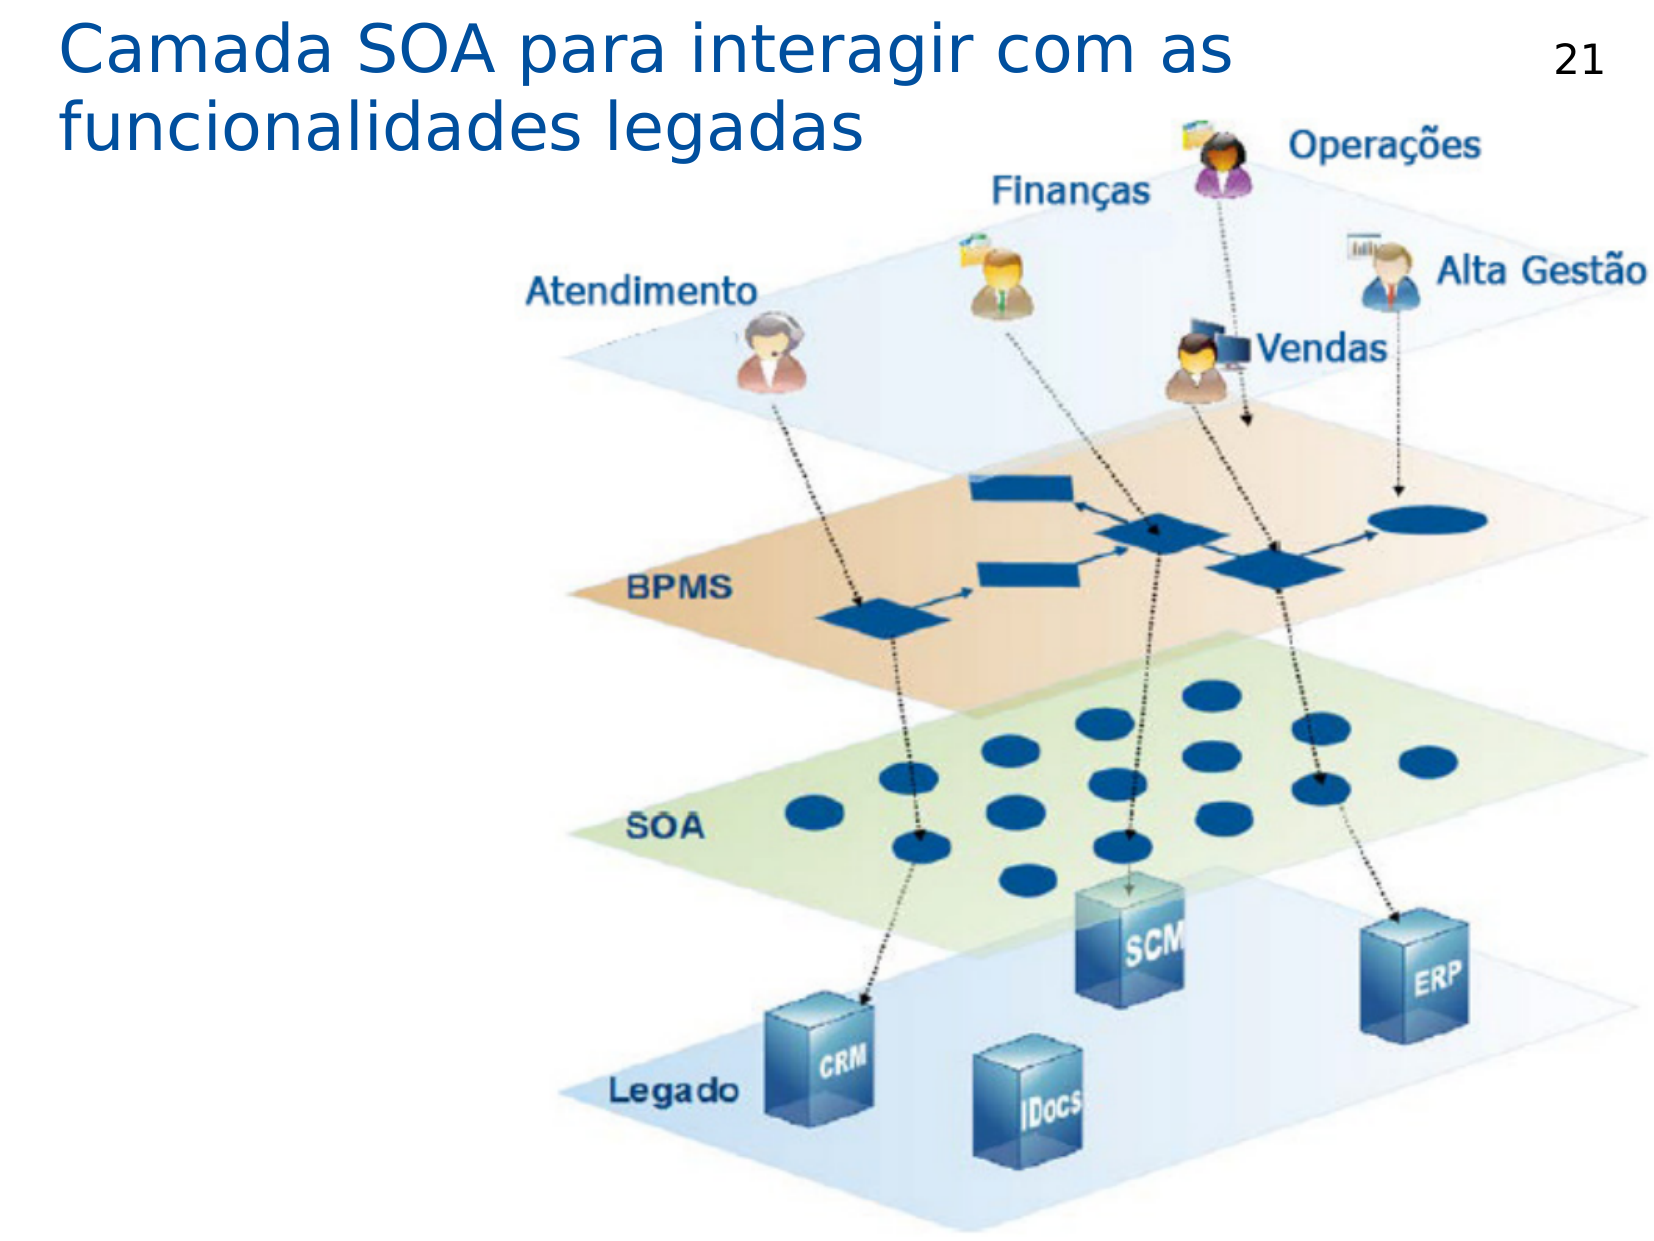

# Camada SOA para interagir com as funcionalidades legadas
21